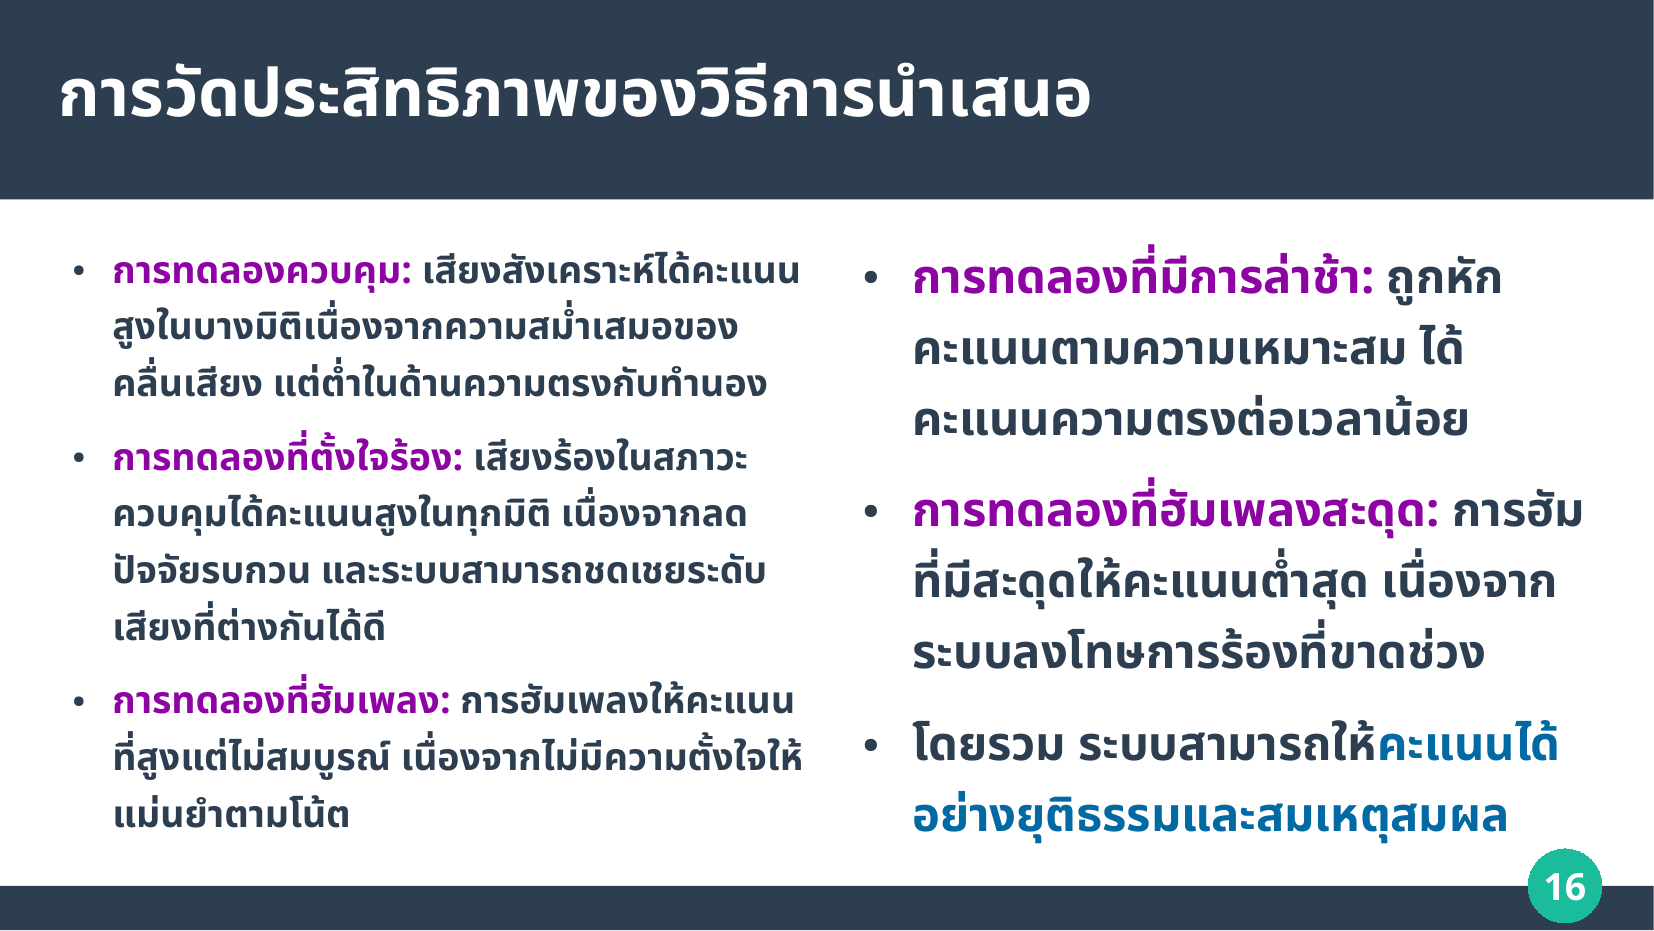

# การวัดประสิทธิภาพของวิธีการนำเสนอ
การทดลองควบคุม: เสียงสังเคราะห์ได้คะแนนสูงในบางมิติเนื่องจากความสม่ำเสมอของคลื่นเสียง แต่ต่ำในด้านความตรงกับทำนอง
การทดลองที่ตั้งใจร้อง: เสียงร้องในสภาวะควบคุมได้คะแนนสูงในทุกมิติ เนื่องจากลดปัจจัยรบกวน และระบบสามารถชดเชยระดับเสียงที่ต่างกันได้ดี
การทดลองที่ฮัมเพลง: การฮัมเพลงให้คะแนนที่สูงแต่ไม่สมบูรณ์ เนื่องจากไม่มีความตั้งใจให้แม่นยำตามโน้ต
การทดลองที่มีการล่าช้า: ถูกหักคะแนนตามความเหมาะสม ได้คะแนนความตรงต่อเวลาน้อย
การทดลองที่ฮัมเพลงสะดุด: การฮัมที่มีสะดุดให้คะแนนต่ำสุด เนื่องจากระบบลงโทษการร้องที่ขาดช่วง
โดยรวม ระบบสามารถให้คะแนนได้อย่างยุติธรรมและสมเหตุสมผล
16